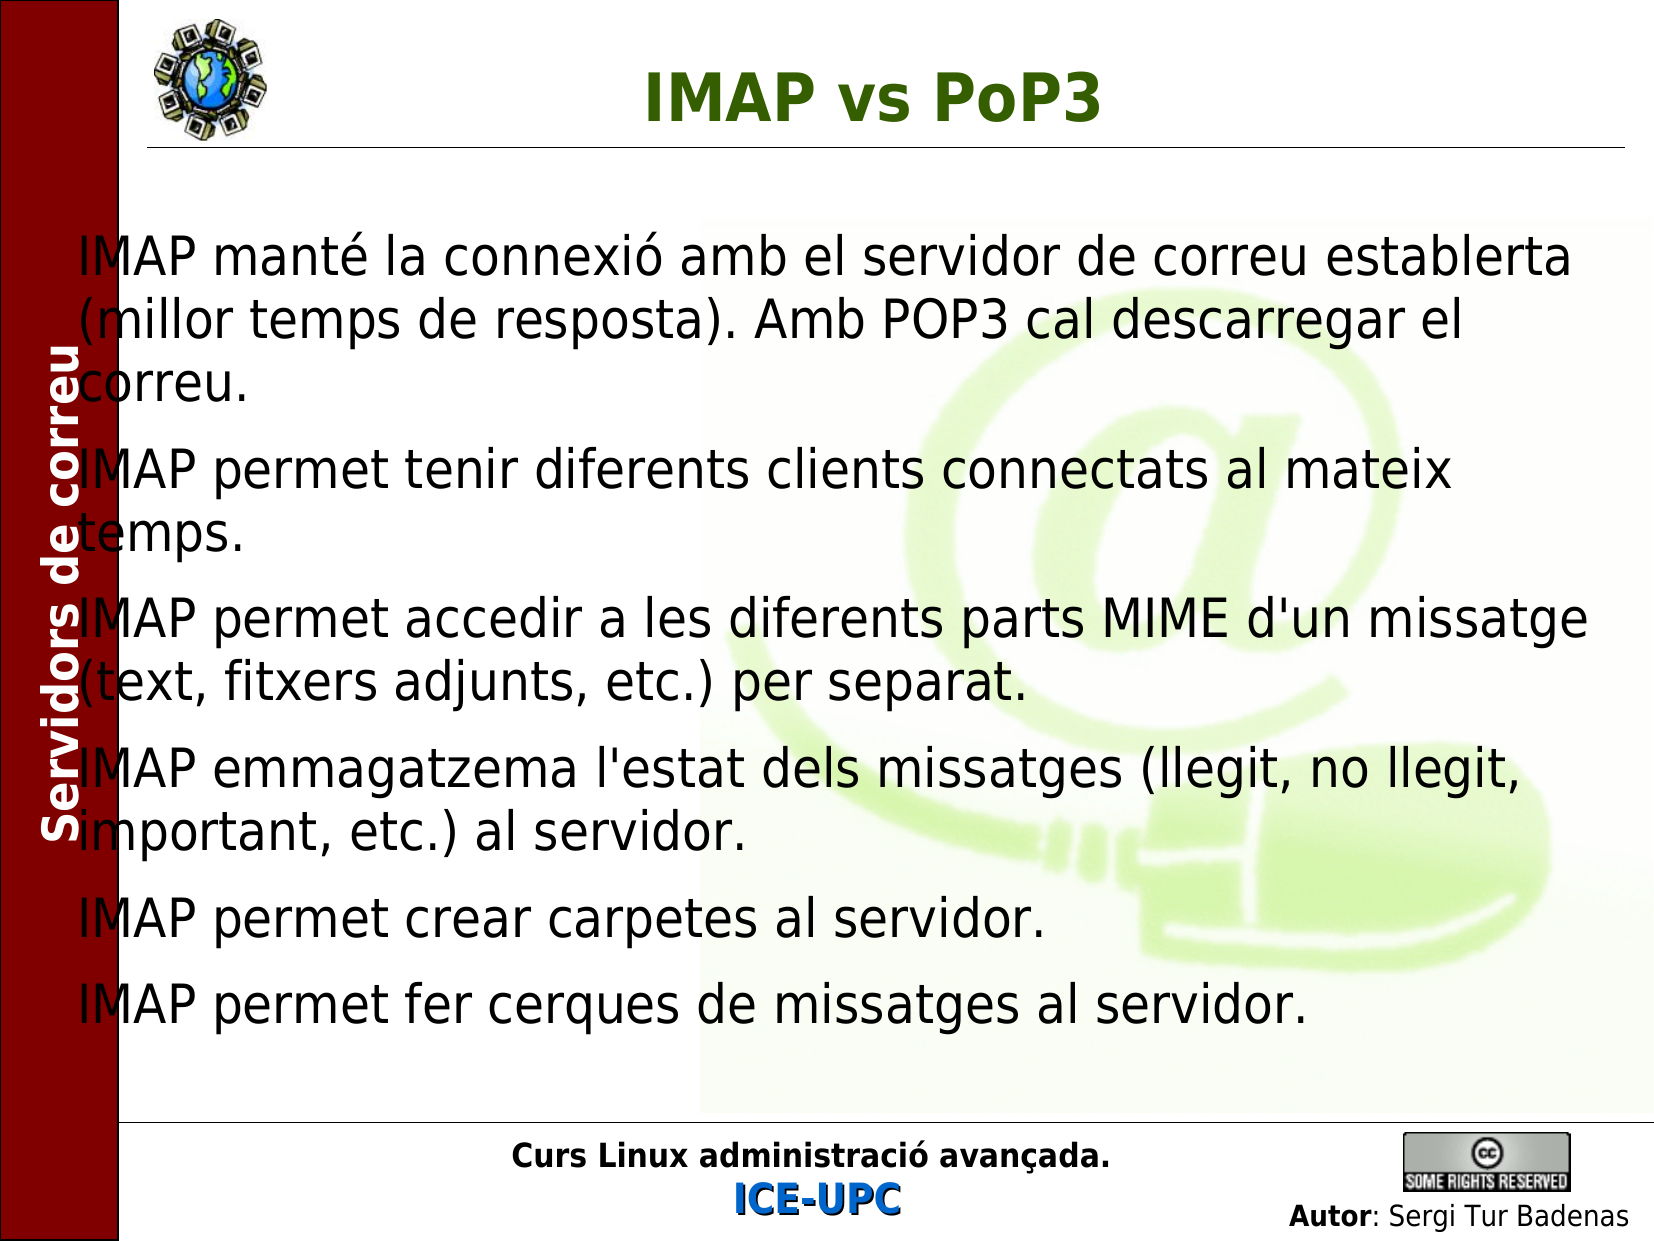

# IMAP vs PoP3
IMAP manté la connexió amb el servidor de correu establerta (millor temps de resposta). Amb POP3 cal descarregar el correu.
IMAP permet tenir diferents clients connectats al mateix temps.
IMAP permet accedir a les diferents parts MIME d'un missatge (text, fitxers adjunts, etc.) per separat.
IMAP emmagatzema l'estat dels missatges (llegit, no llegit, important, etc.) al servidor.
IMAP permet crear carpetes al servidor.
IMAP permet fer cerques de missatges al servidor.